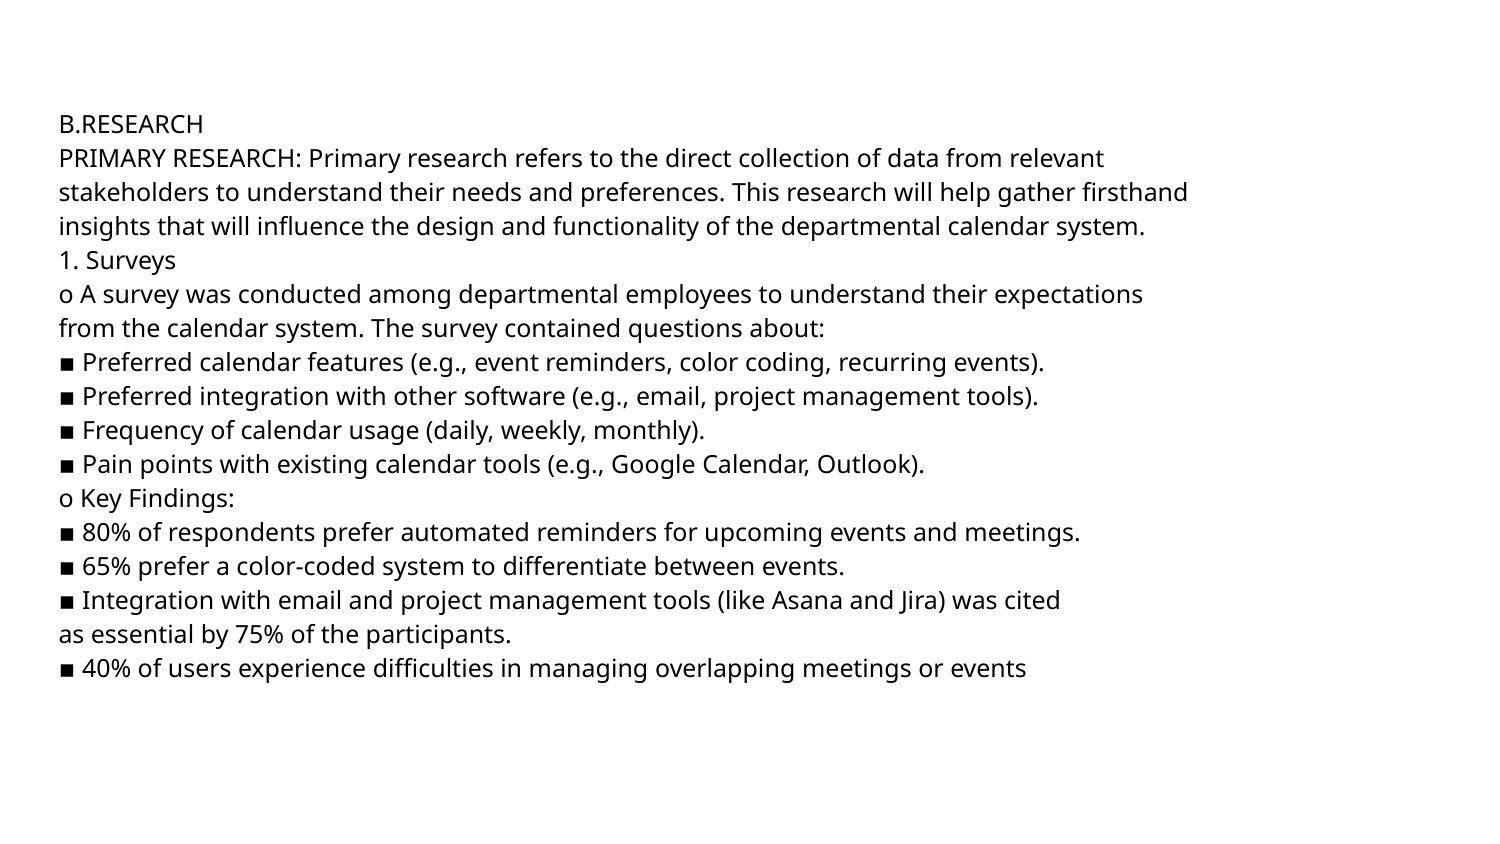

# B.RESEARCH PRIMARY RESEARCH: Primary research refers to the direct collection of data from relevant stakeholders to understand their needs and preferences. This research will help gather firsthand insights that will influence the design and functionality of the departmental calendar system. 1. Surveys o A survey was conducted among departmental employees to understand their expectations from the calendar system. The survey contained questions about: ▪ Preferred calendar features (e.g., event reminders, color coding, recurring events). ▪ Preferred integration with other software (e.g., email, project management tools). ▪ Frequency of calendar usage (daily, weekly, monthly). ▪ Pain points with existing calendar tools (e.g., Google Calendar, Outlook). o Key Findings: ▪ 80% of respondents prefer automated reminders for upcoming events and meetings. ▪ 65% prefer a color-coded system to differentiate between events. ▪ Integration with email and project management tools (like Asana and Jira) was cited as essential by 75% of the participants. ▪ 40% of users experience difficulties in managing overlapping meetings or events